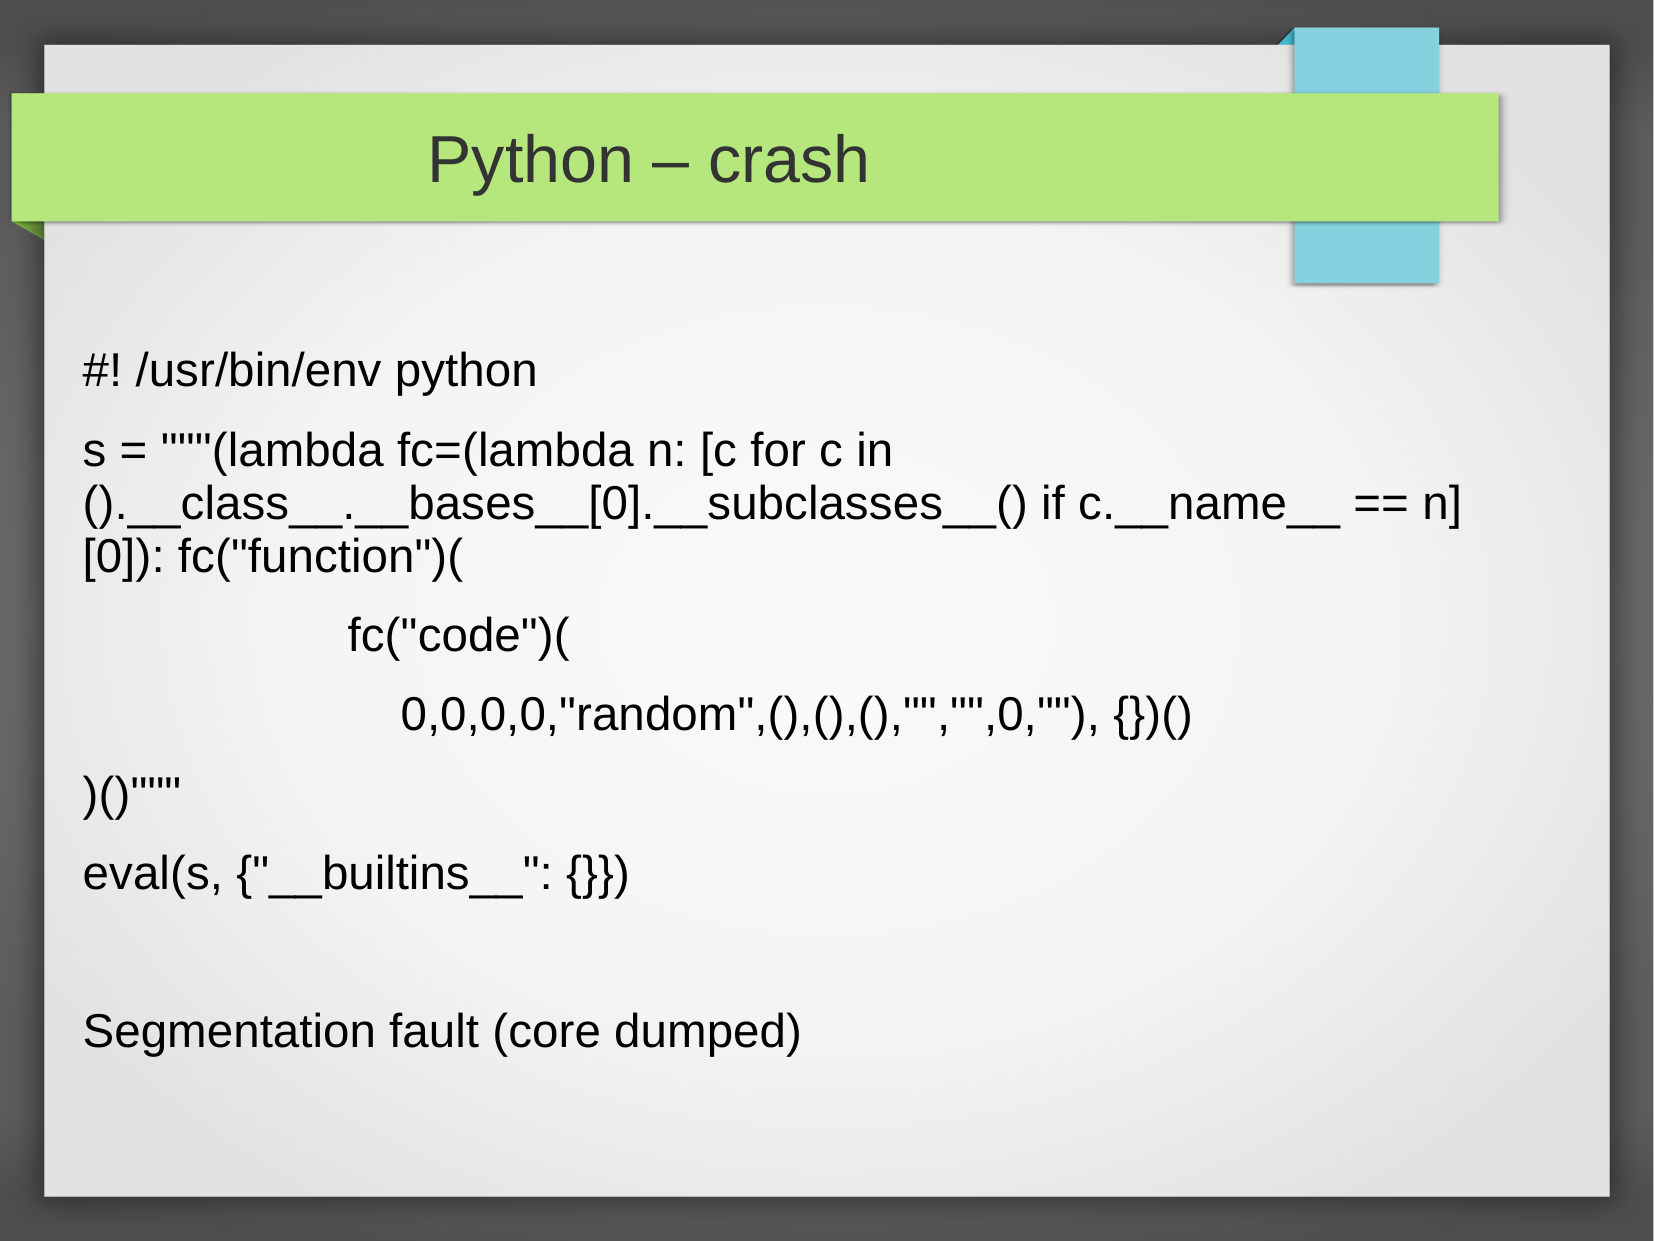

# Python – crash
#! /usr/bin/env python
s = """(lambda fc=(lambda n: [c for c in ().__class__.__bases__[0].__subclasses__() if c.__name__ == n][0]): fc("function")(
 fc("code")(
 0,0,0,0,"random",(),(),(),"","",0,""), {})()
)()"""
eval(s, {"__builtins__": {}})
Segmentation fault (core dumped)